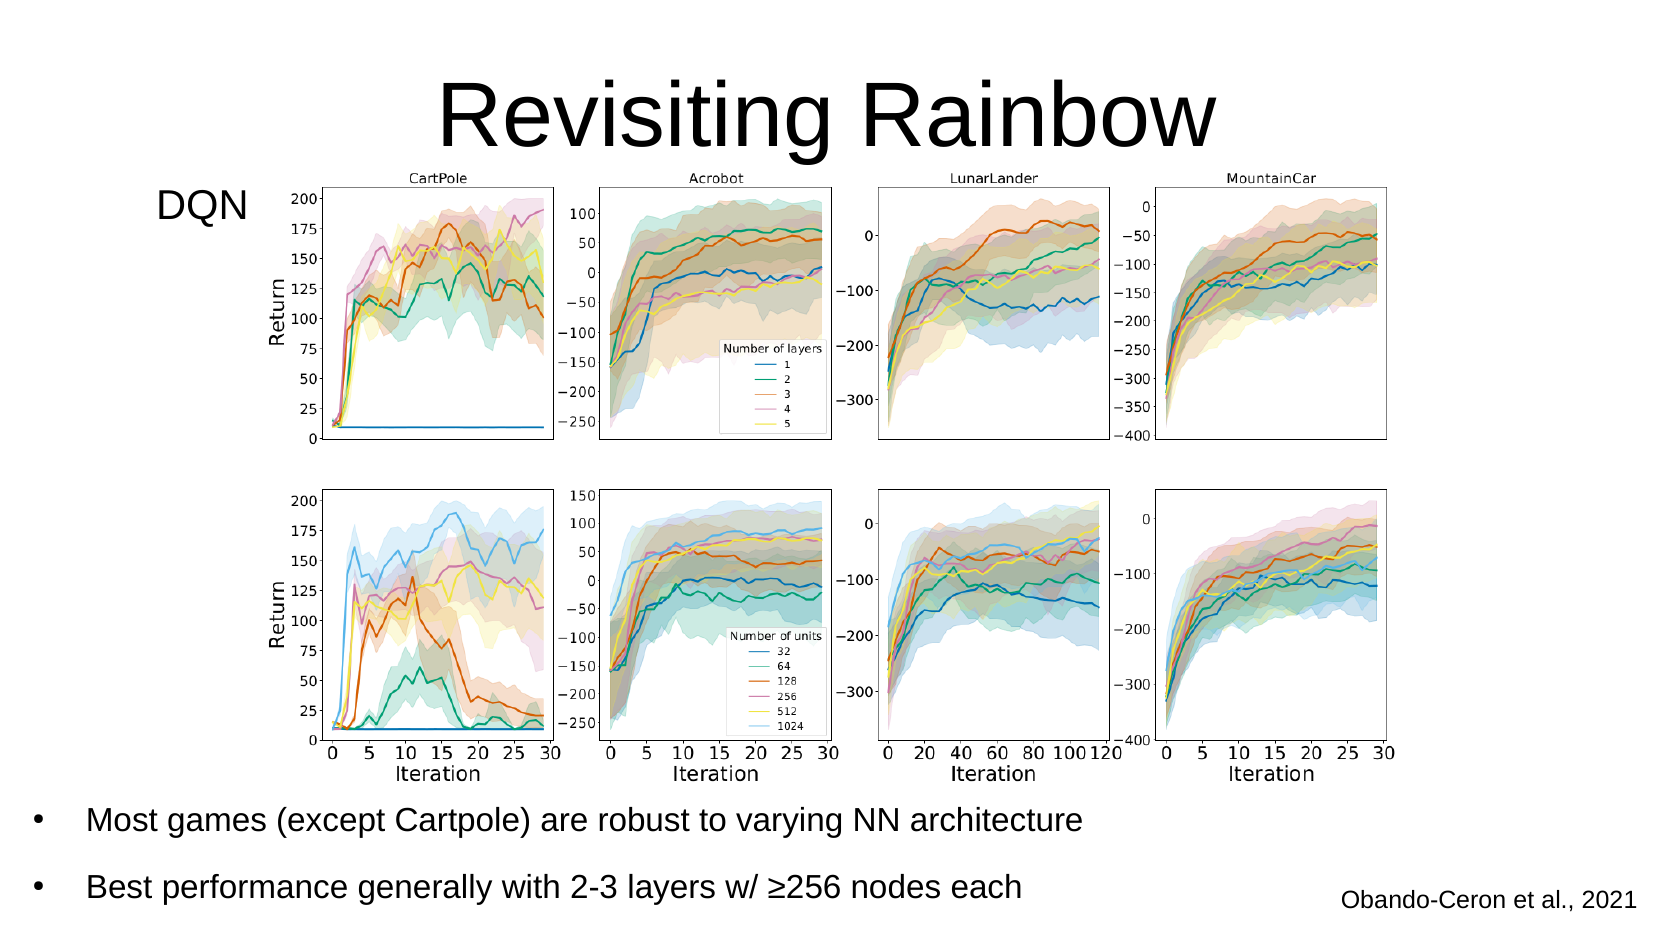

# Revisiting Rainbow
DQN
Most games (except Cartpole) are robust to varying NN architecture
Best performance generally with 2-3 layers w/ ≥256 nodes each
Obando-Ceron et al., 2021